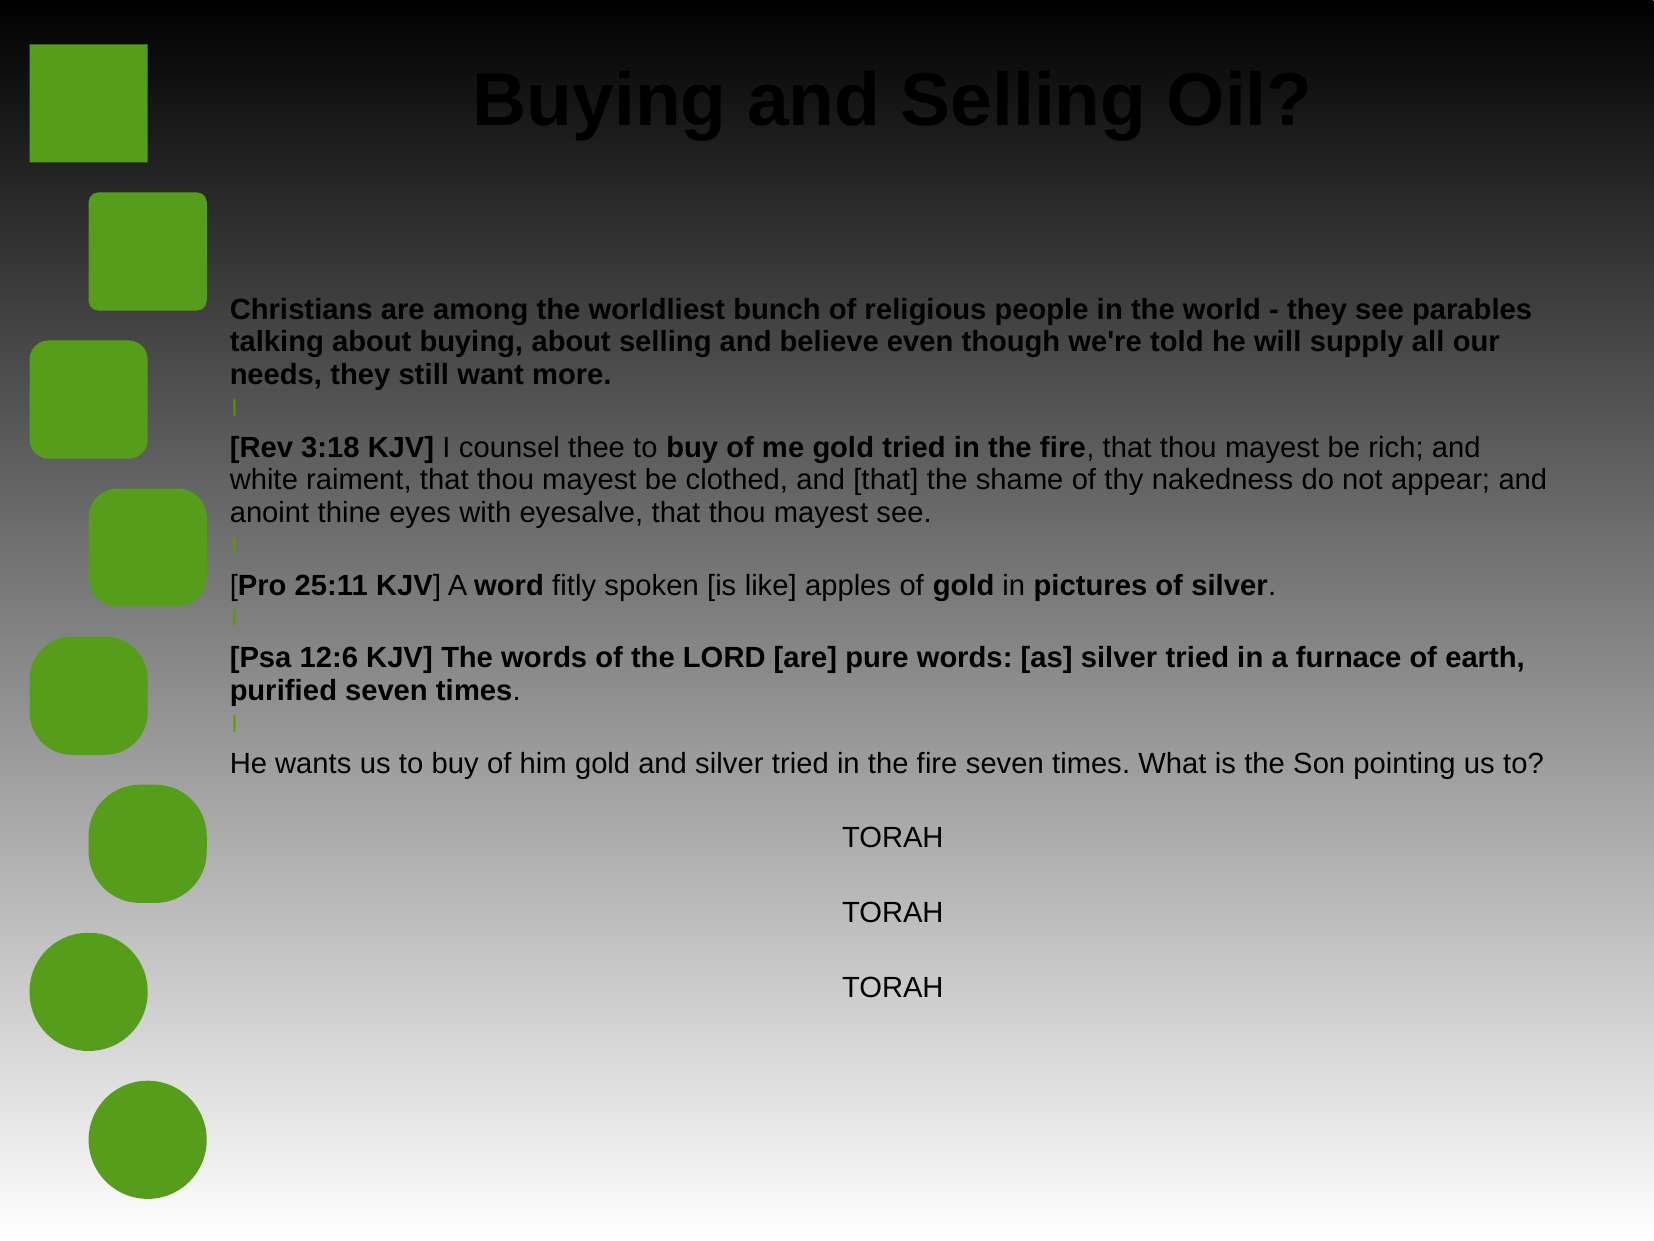

Buying and Selling Oil?
Christians are among the worldliest bunch of religious people in the world - they see parables talking about buying, about selling and believe even though we're told he will supply all our needs, they still want more.
|
[Rev 3:18 KJV] I counsel thee to buy of me gold tried in the fire, that thou mayest be rich; and white raiment, that thou mayest be clothed, and [that] the shame of thy nakedness do not appear; and anoint thine eyes with eyesalve, that thou mayest see.
|
[Pro 25:11 KJV] A word fitly spoken [is like] apples of gold in pictures of silver.
|
[Psa 12:6 KJV] The words of the LORD [are] pure words: [as] silver tried in a furnace of earth, purified seven times.
|
He wants us to buy of him gold and silver tried in the fire seven times. What is the Son pointing us to?
TORAH
TORAH
TORAH